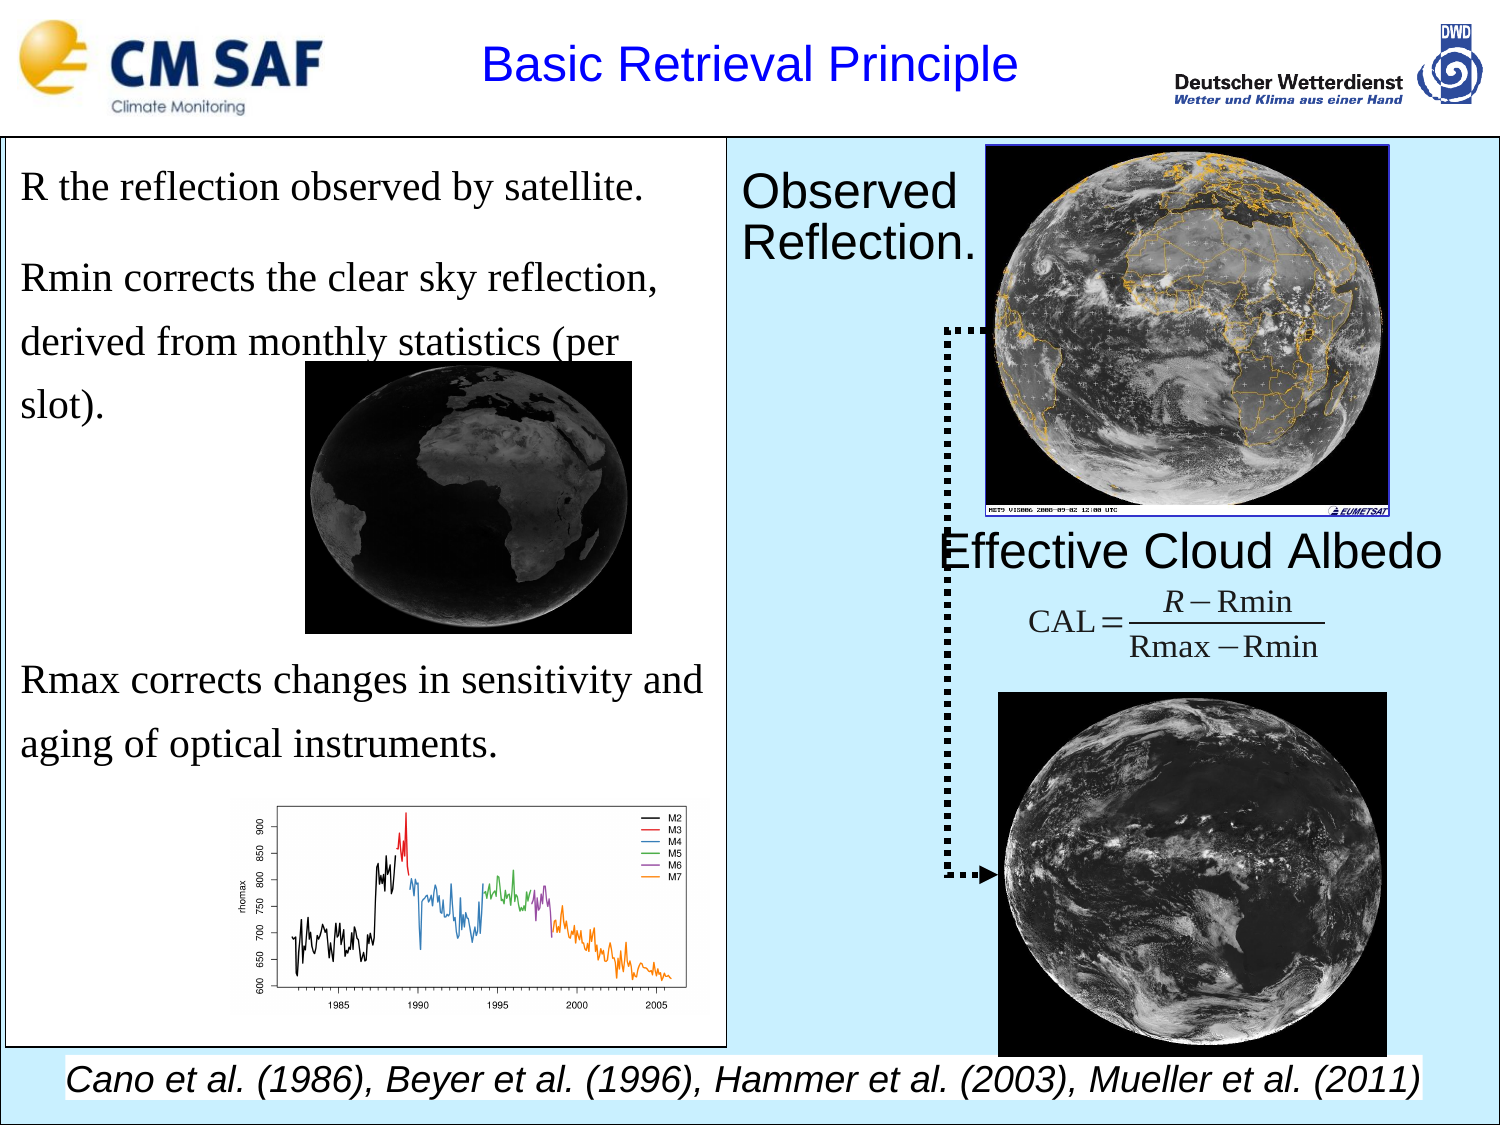

Basic Retrieval Principle
# R the reflection observed by satellite.
Rmin corrects the clear sky reflection, derived from monthly statistics (per slot).
Rmax corrects changes in sensitivity and aging of optical instruments.
Observed
Reflection.
Effective Cloud Albedo
Cano et al. (1986), Beyer et al. (1996), Hammer et al. (2003), Mueller et al. (2011)